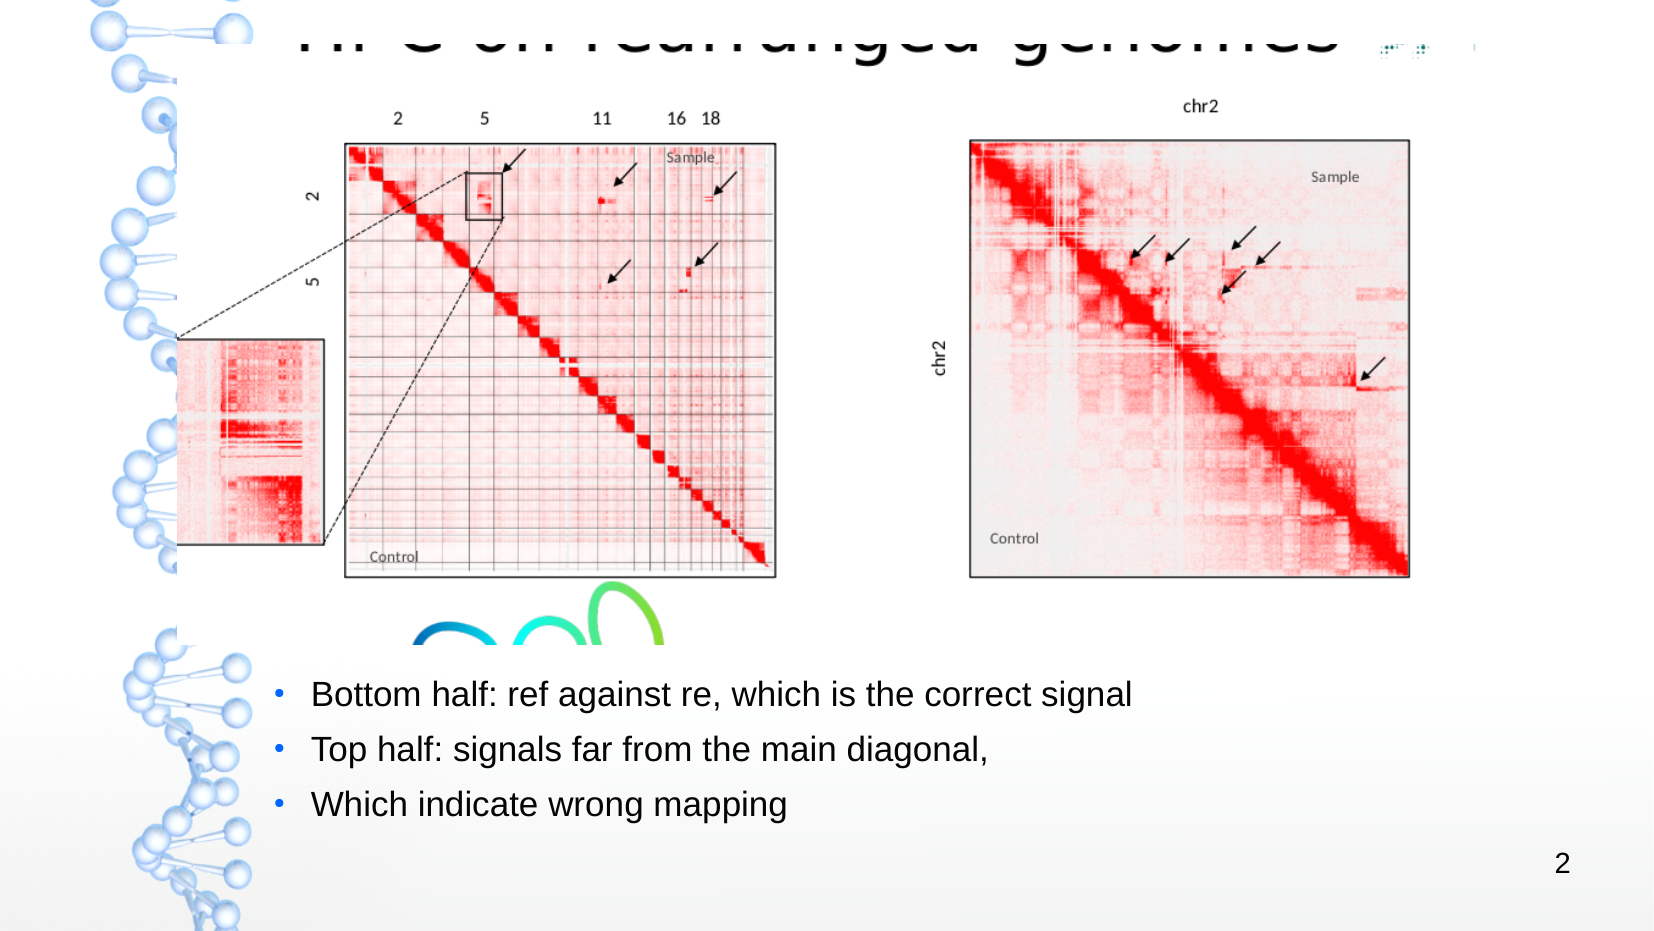

#
Bottom half: ref against re, which is the correct signal
Top half: signals far from the main diagonal,
Which indicate wrong mapping
2